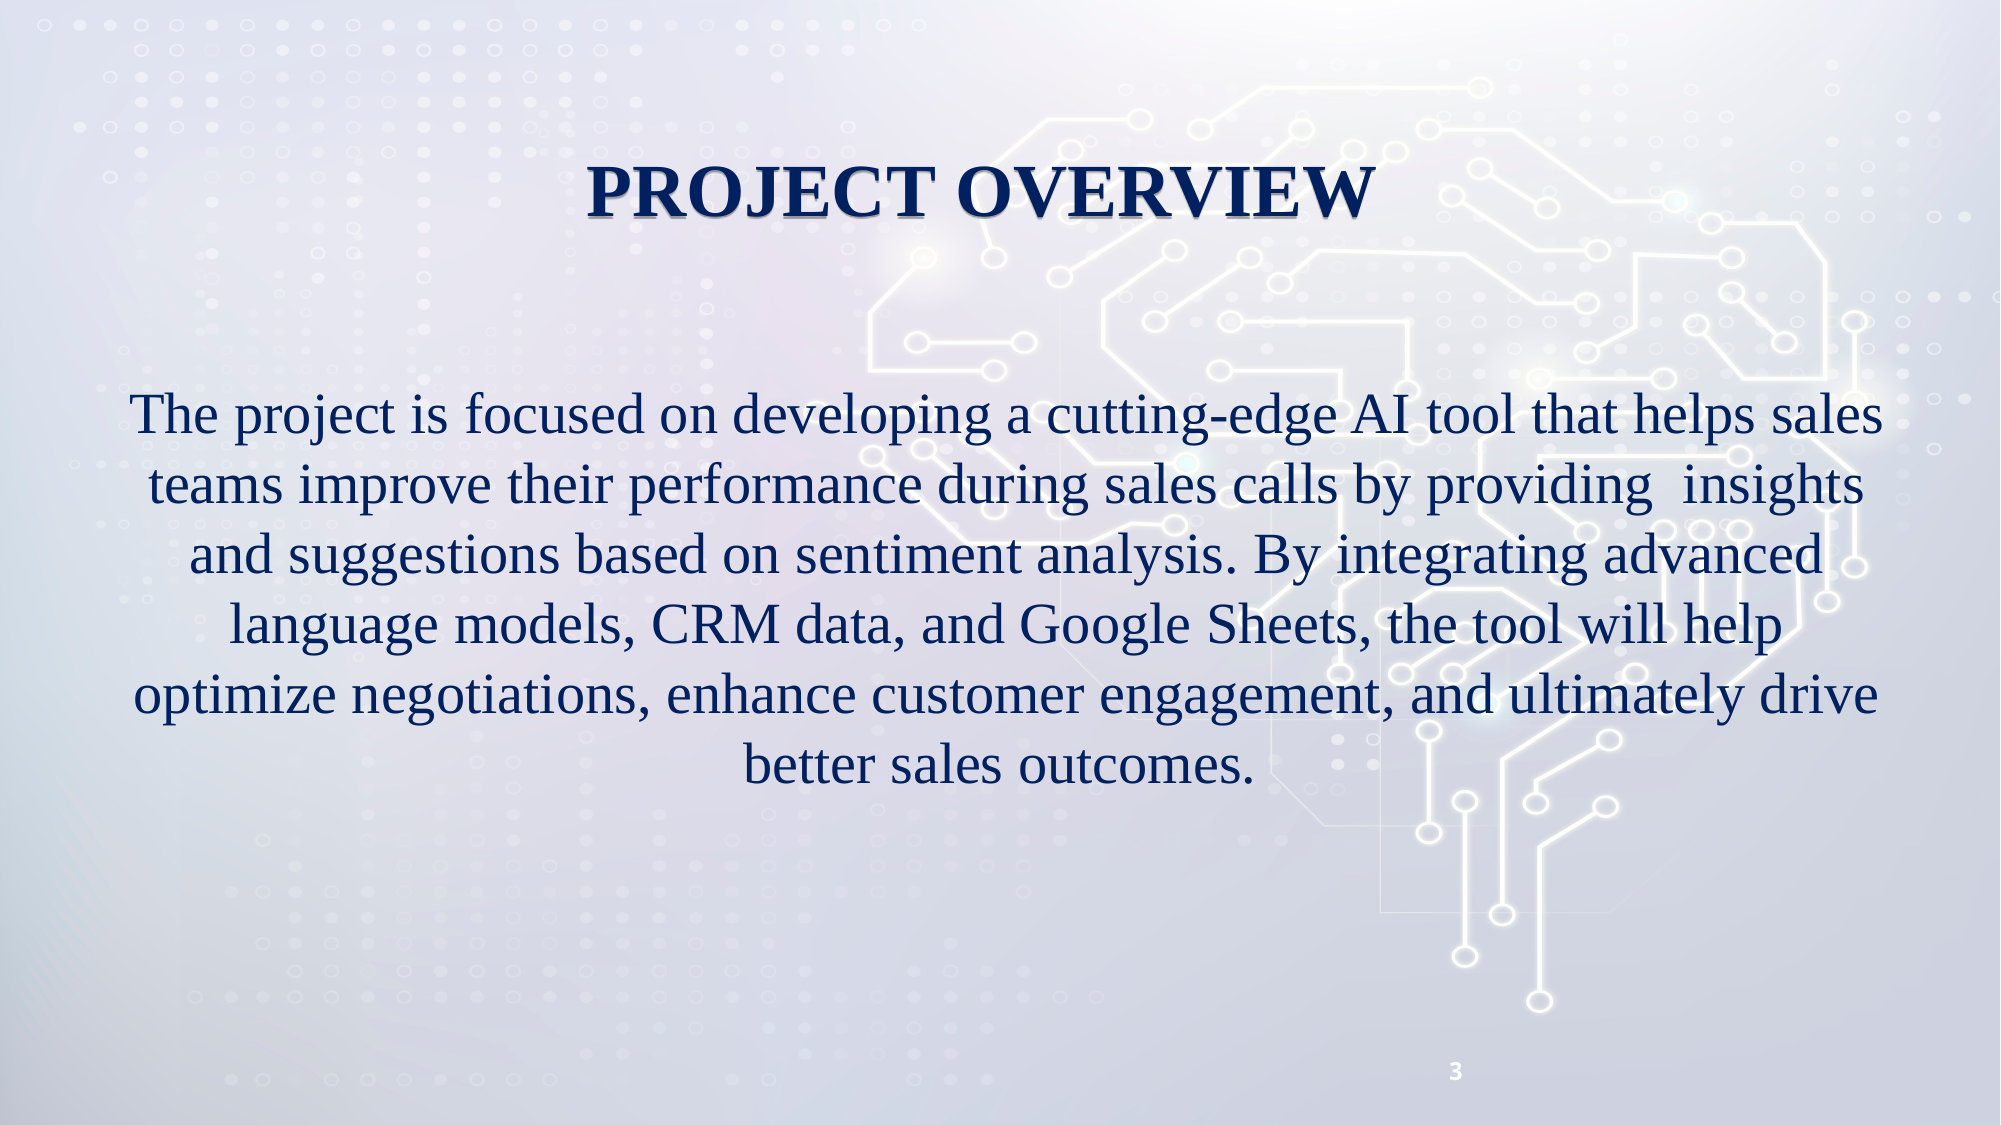

# PROJECT OVERVIEW
The project is focused on developing a cutting-edge AI tool that helps sales teams improve their performance during sales calls by providing  insights and suggestions based on sentiment analysis. By integrating advanced language models, CRM data, and Google Sheets, the tool will help optimize negotiations, enhance customer engagement, and ultimately drive better sales outcomes.